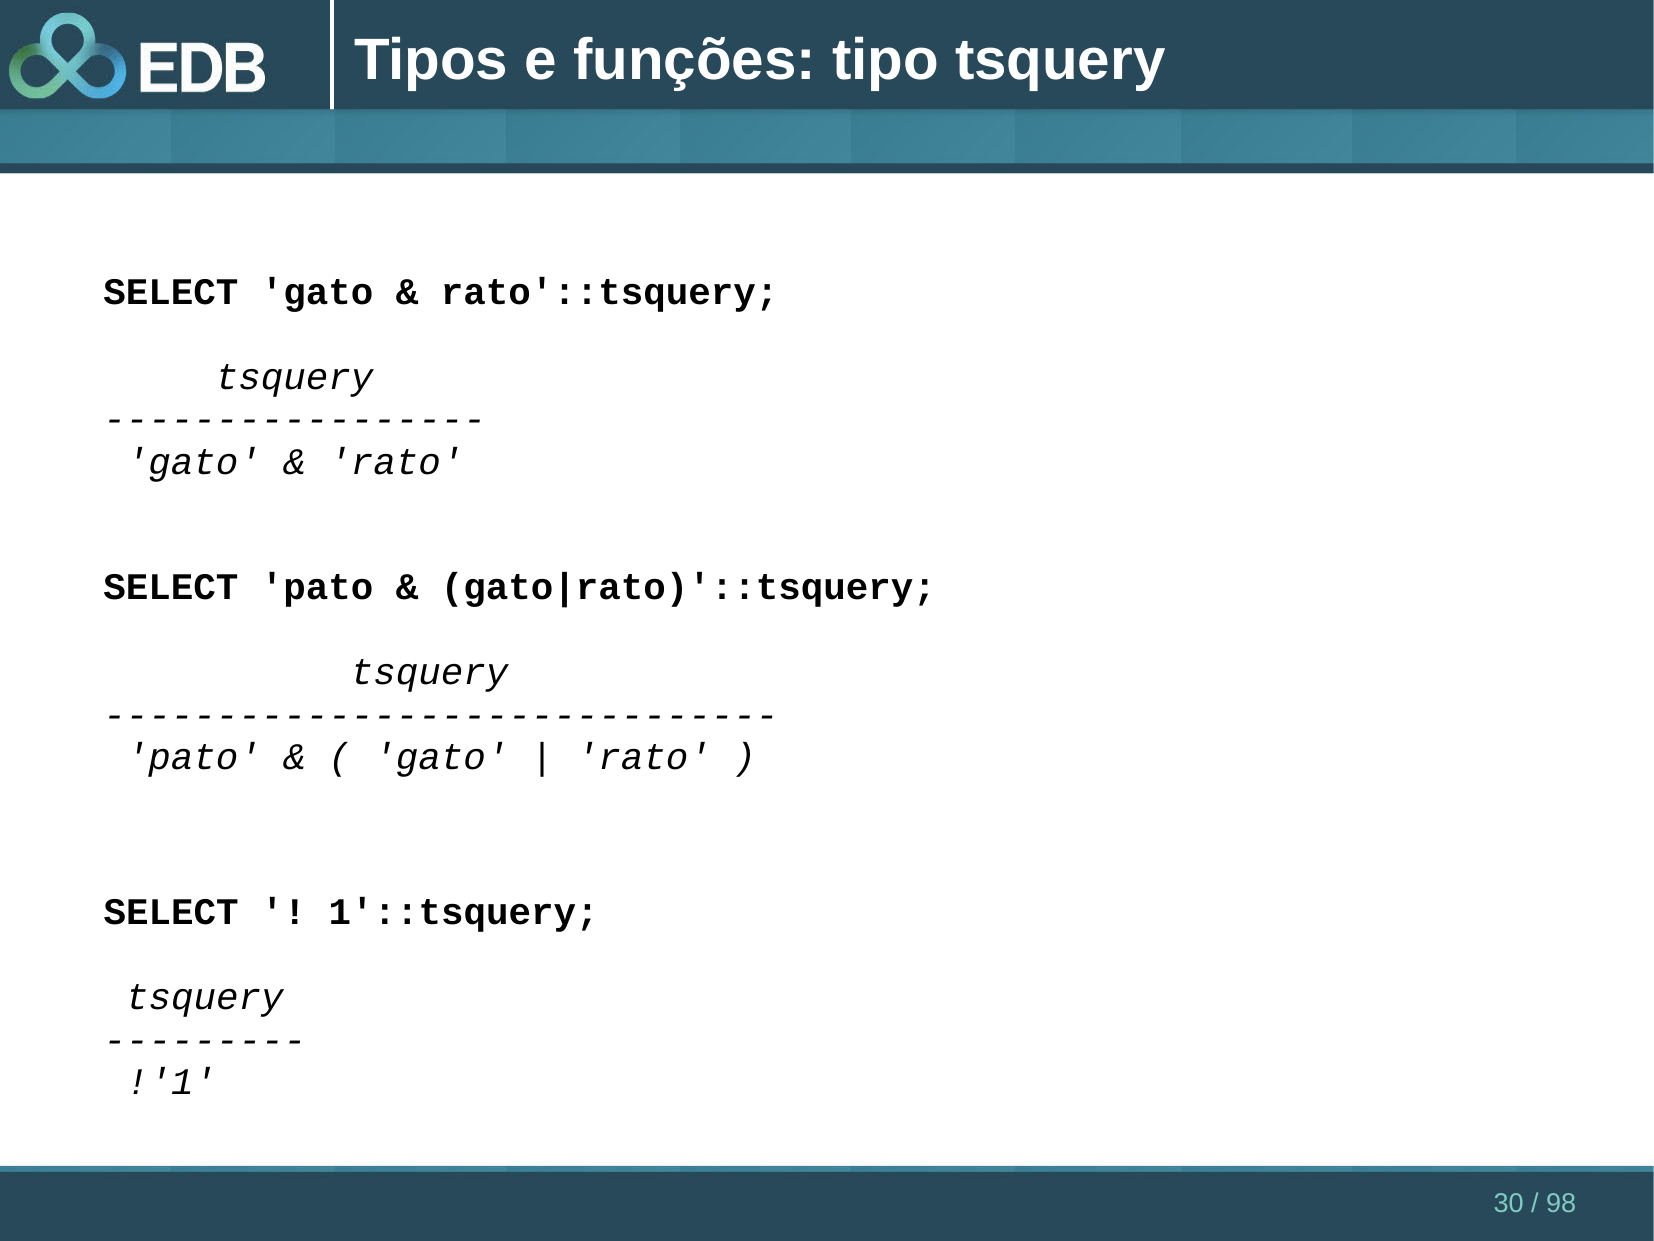

# Tipos e funções: tipo tsquery
SELECT 'gato & rato'::tsquery;
 tsquery
-----------------
 'gato' & 'rato'
SELECT 'pato & (gato|rato)'::tsquery;
 tsquery
------------------------------
 'pato' & ( 'gato' | 'rato' )
SELECT '! 1'::tsquery;
 tsquery
---------
 !'1'